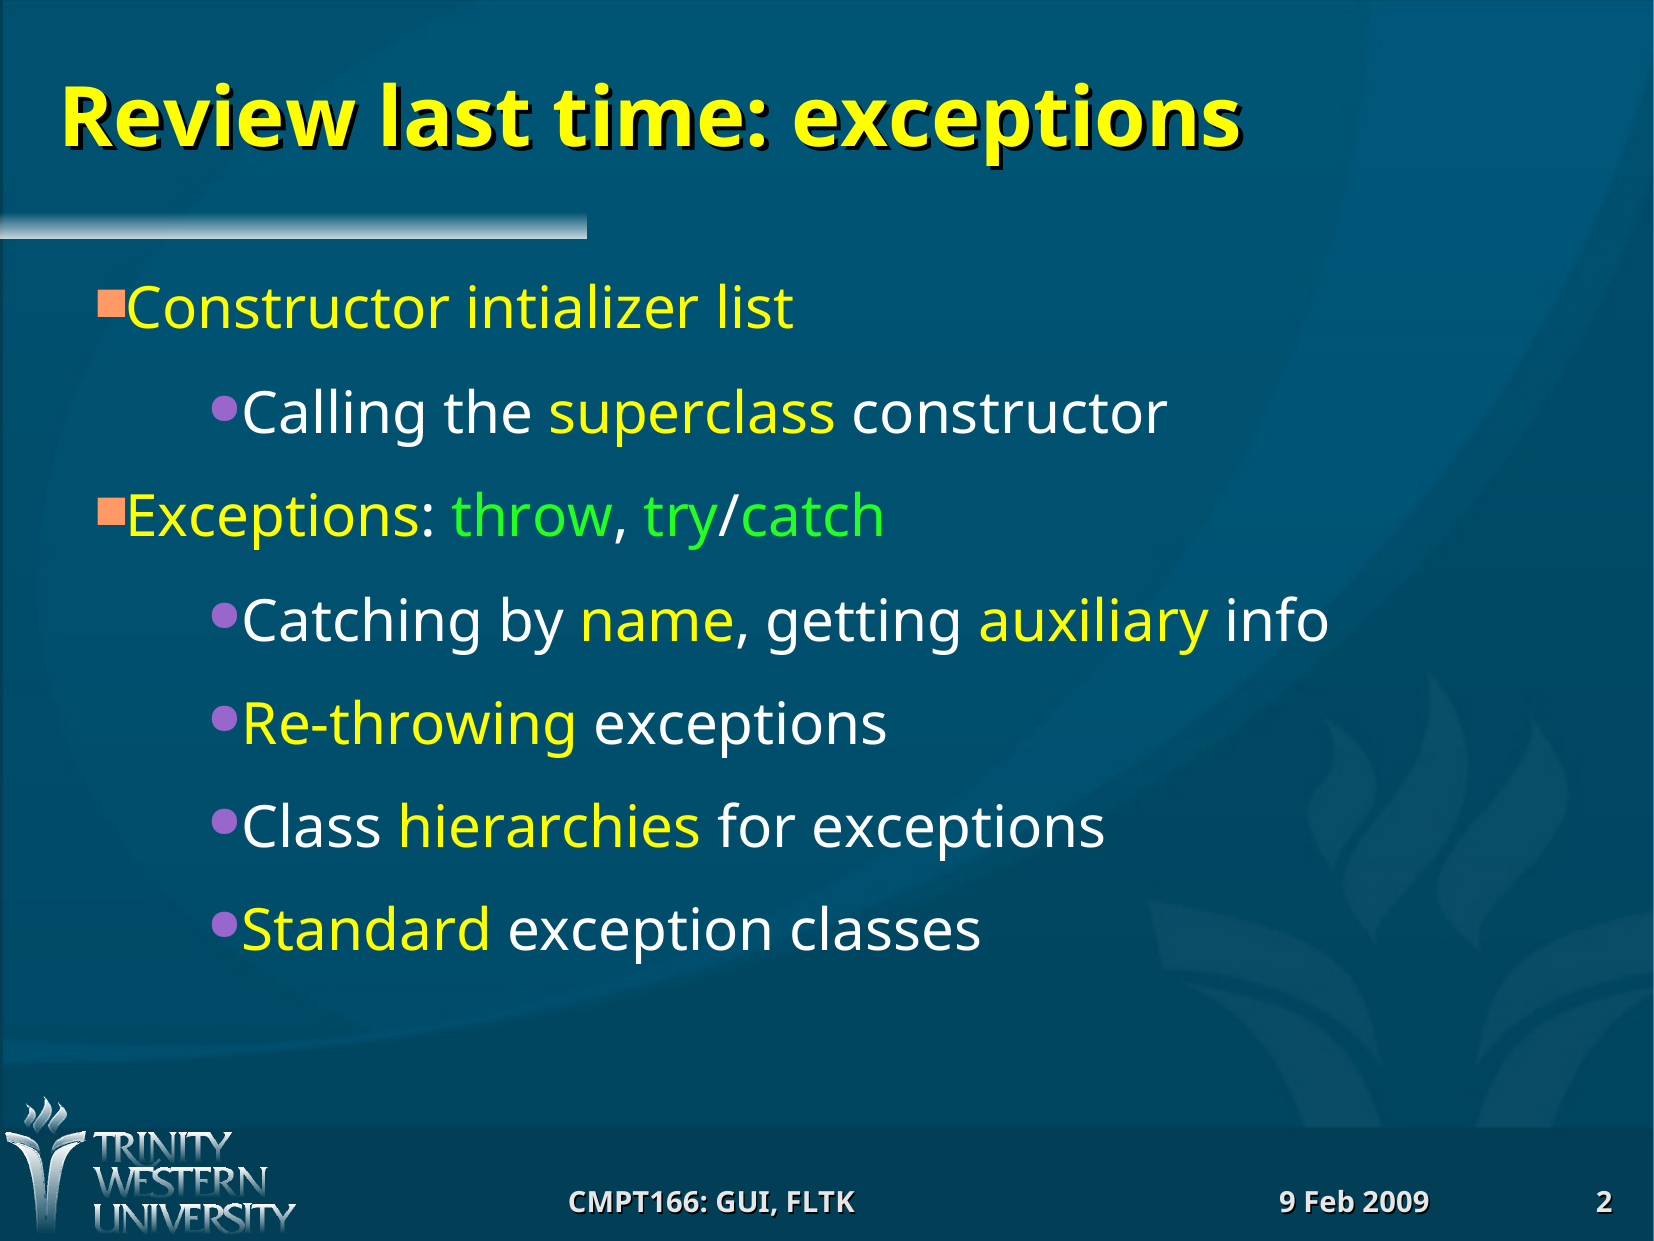

# Review last time: exceptions
Constructor intializer list
Calling the superclass constructor
Exceptions: throw, try/catch
Catching by name, getting auxiliary info
Re-throwing exceptions
Class hierarchies for exceptions
Standard exception classes
CMPT166: GUI, FLTK
9 Feb 2009
2